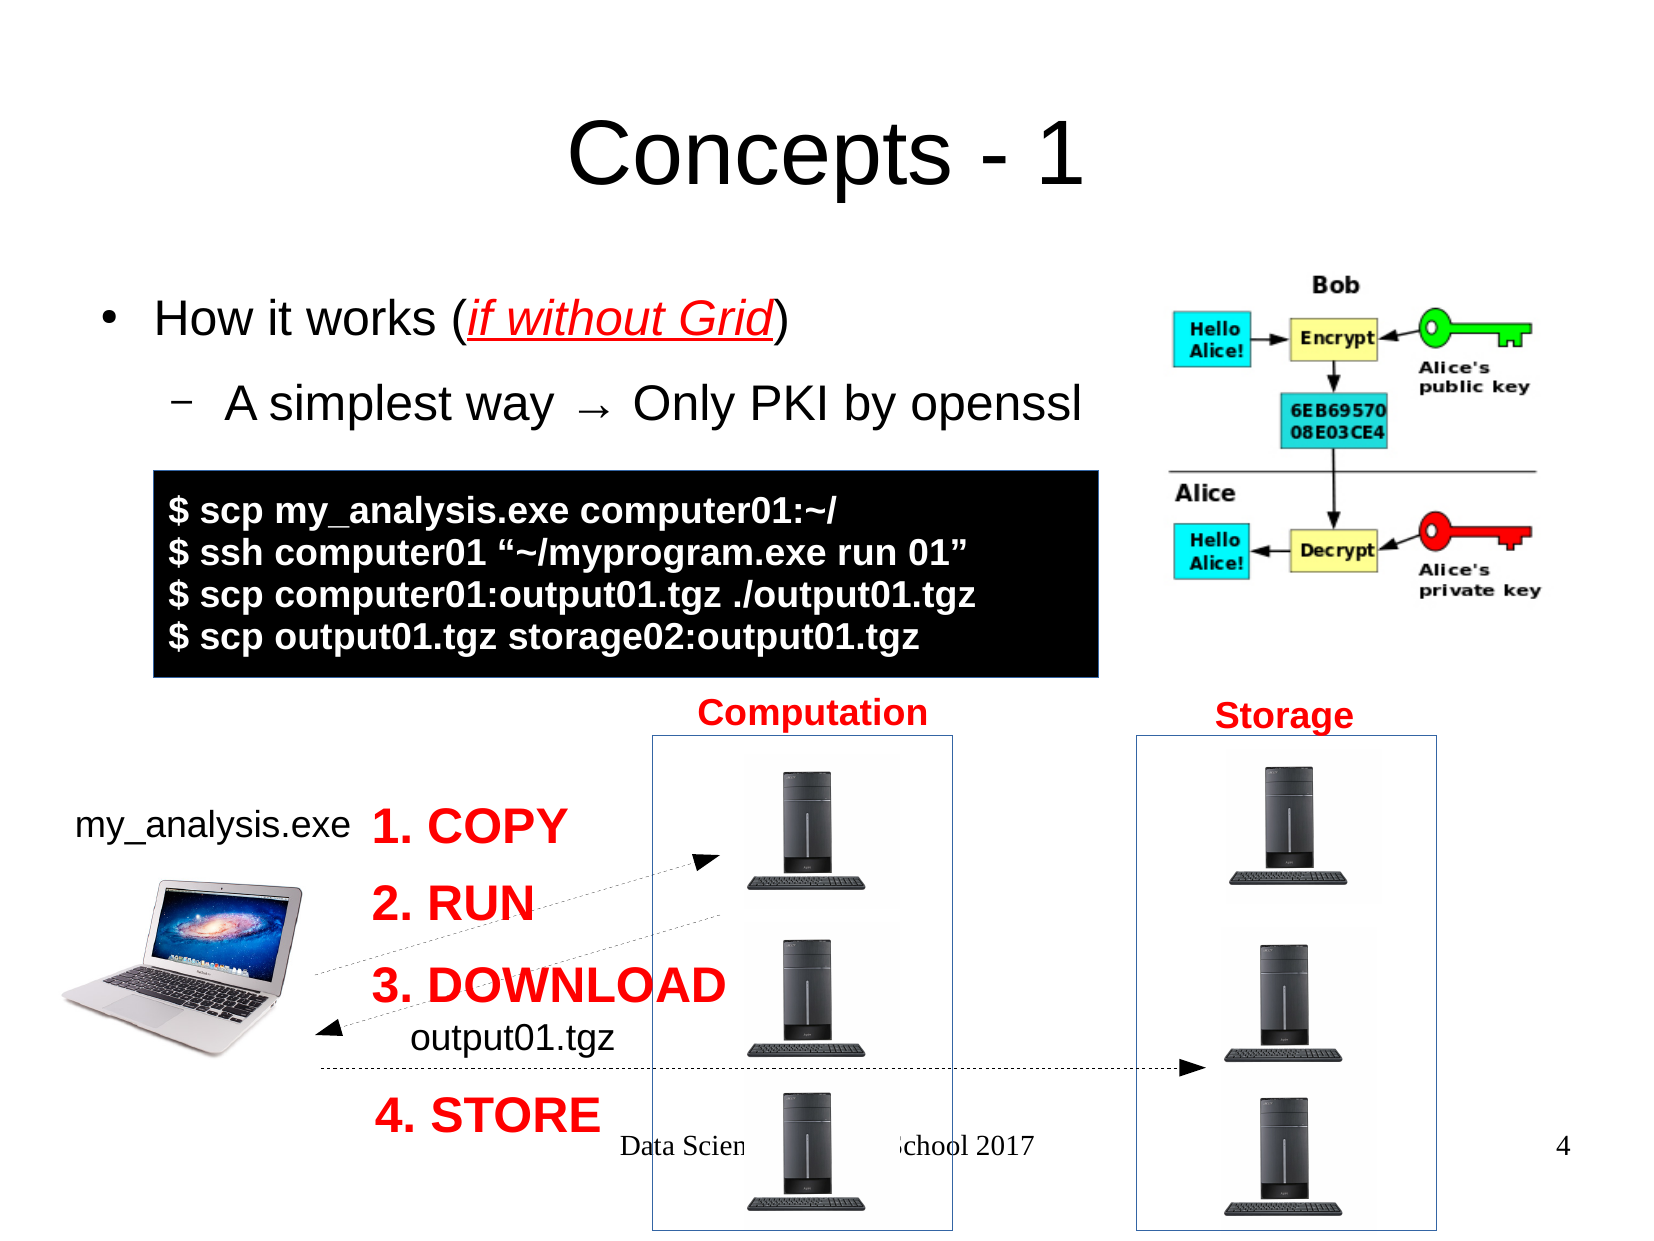

# Concepts - 1
How it works (if without Grid)
A simplest way → Only PKI by openssl
$ scp my_analysis.exe computer01:~/
$ ssh computer01 “~/myprogram.exe run 01”
$ scp computer01:output01.tgz ./output01.tgz
$ scp output01.tgz storage02:output01.tgz
Computation
Storage
1. COPY
my_analysis.exe
2. RUN
3. DOWNLOAD
output01.tgz
4. STORE
Data Science Summer School 2017
4